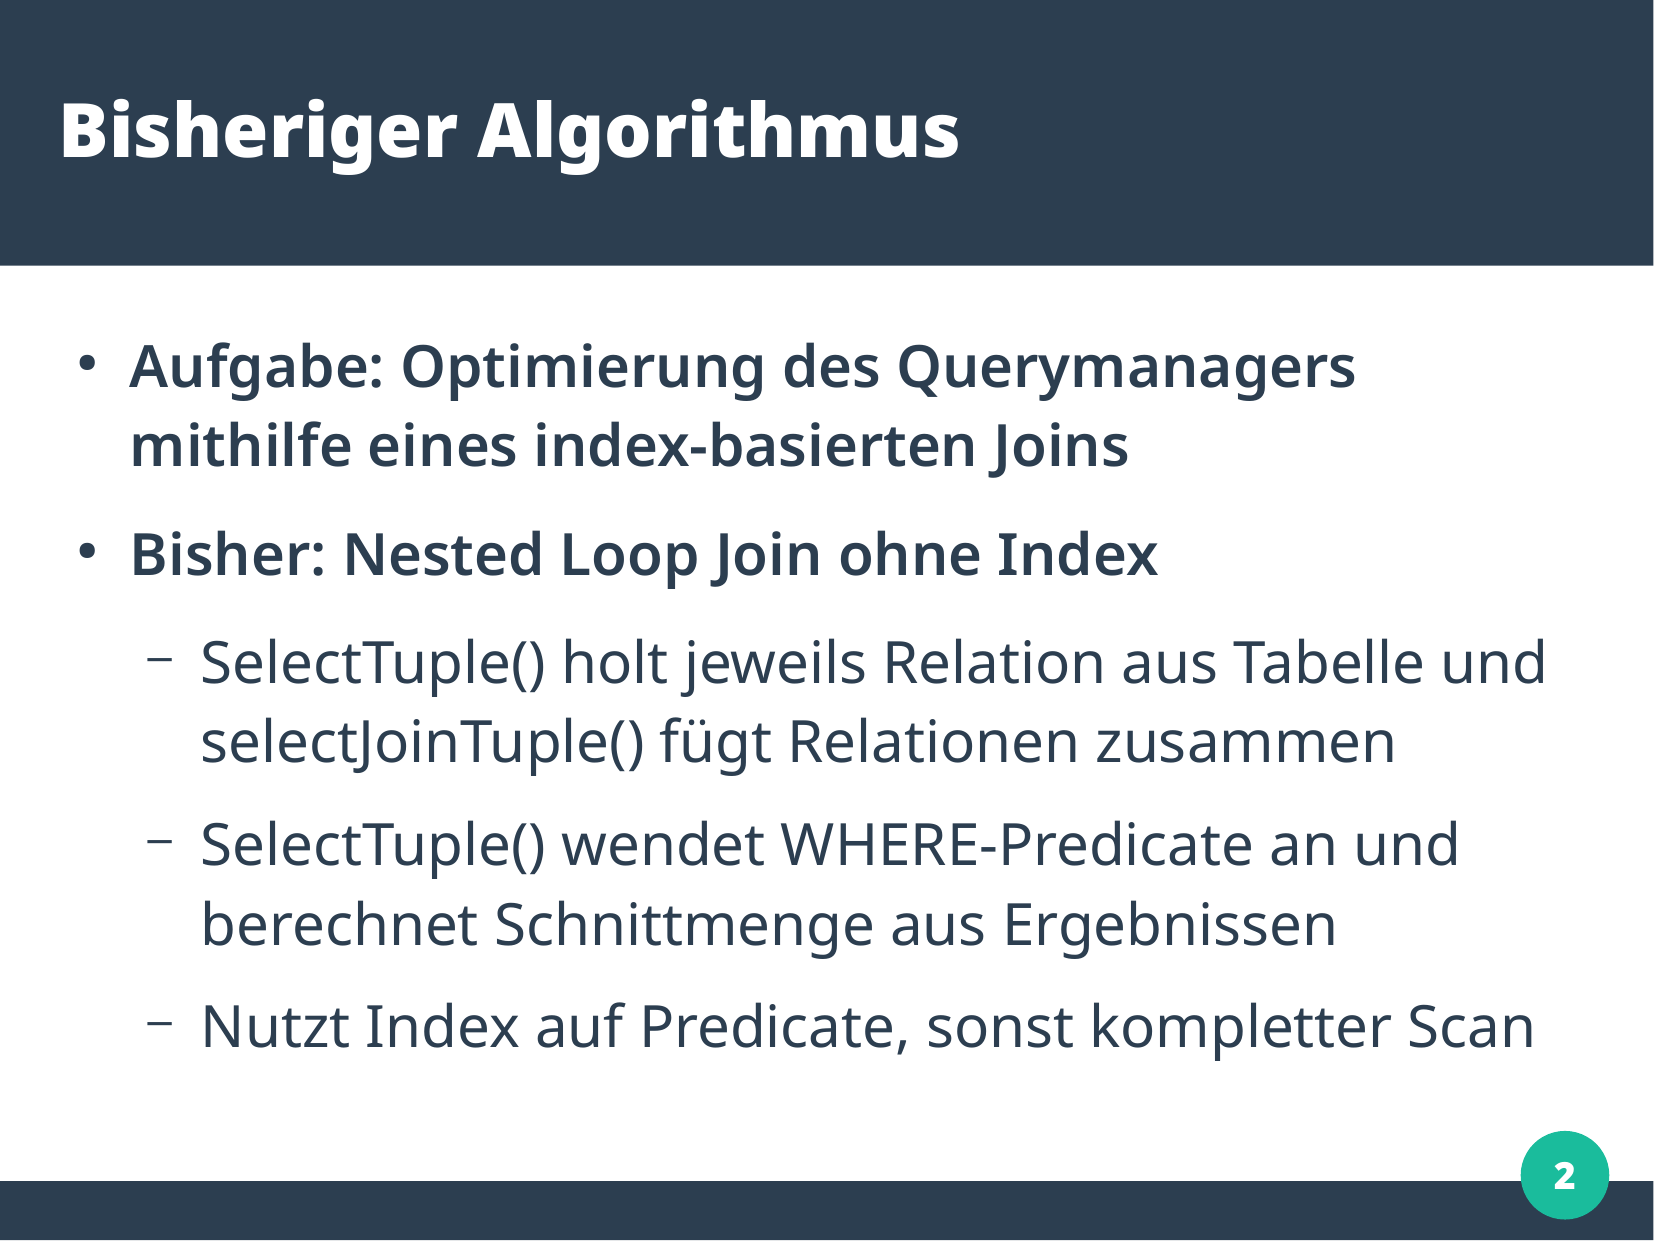

# Bisheriger Algorithmus
Aufgabe: Optimierung des Querymanagers mithilfe eines index-basierten Joins
Bisher: Nested Loop Join ohne Index
SelectTuple() holt jeweils Relation aus Tabelle und selectJoinTuple() fügt Relationen zusammen
SelectTuple() wendet WHERE-Predicate an und berechnet Schnittmenge aus Ergebnissen
Nutzt Index auf Predicate, sonst kompletter Scan
2